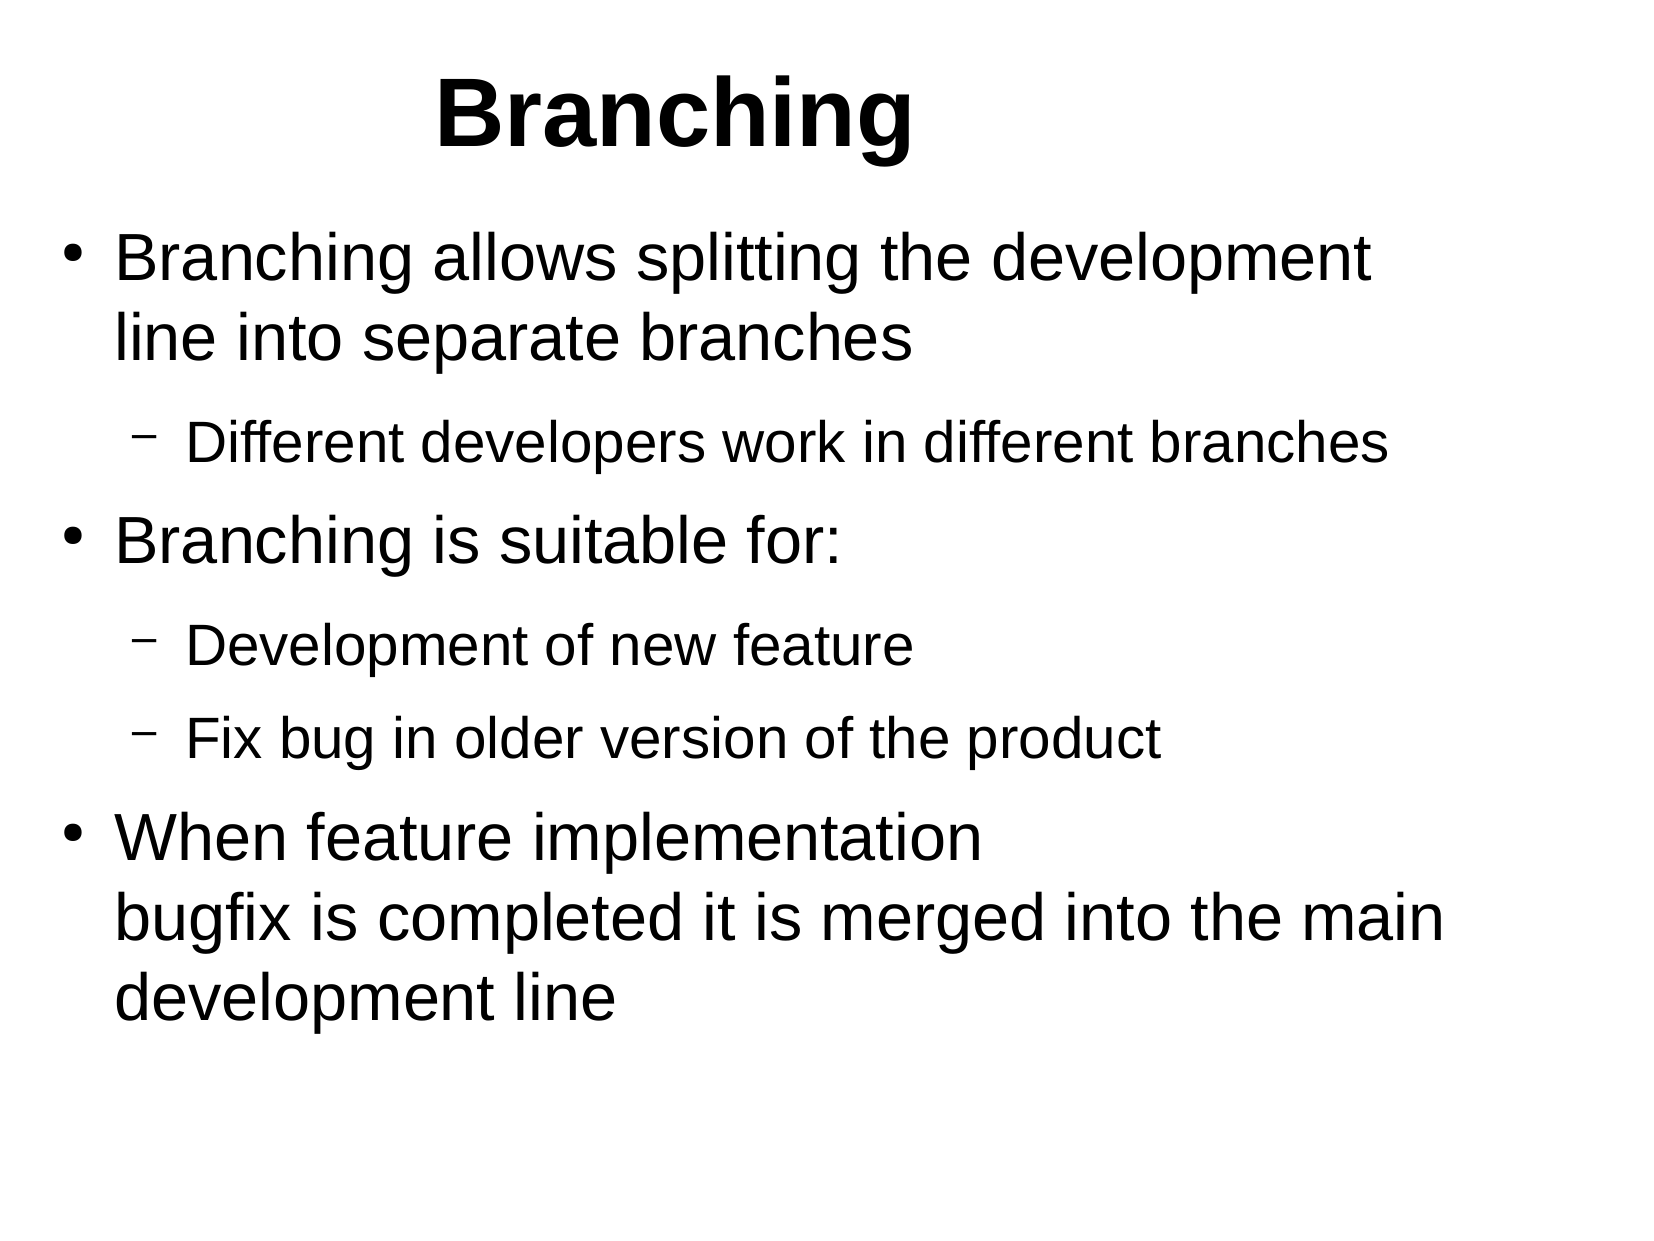

Branching
# Branching allows splitting the development line into separate branches
Different developers work in different branches
Branching is suitable for:
Development of new feature
Fix bug in older version of the product
When feature implementation
bugfix is completed it is merged into the main development line